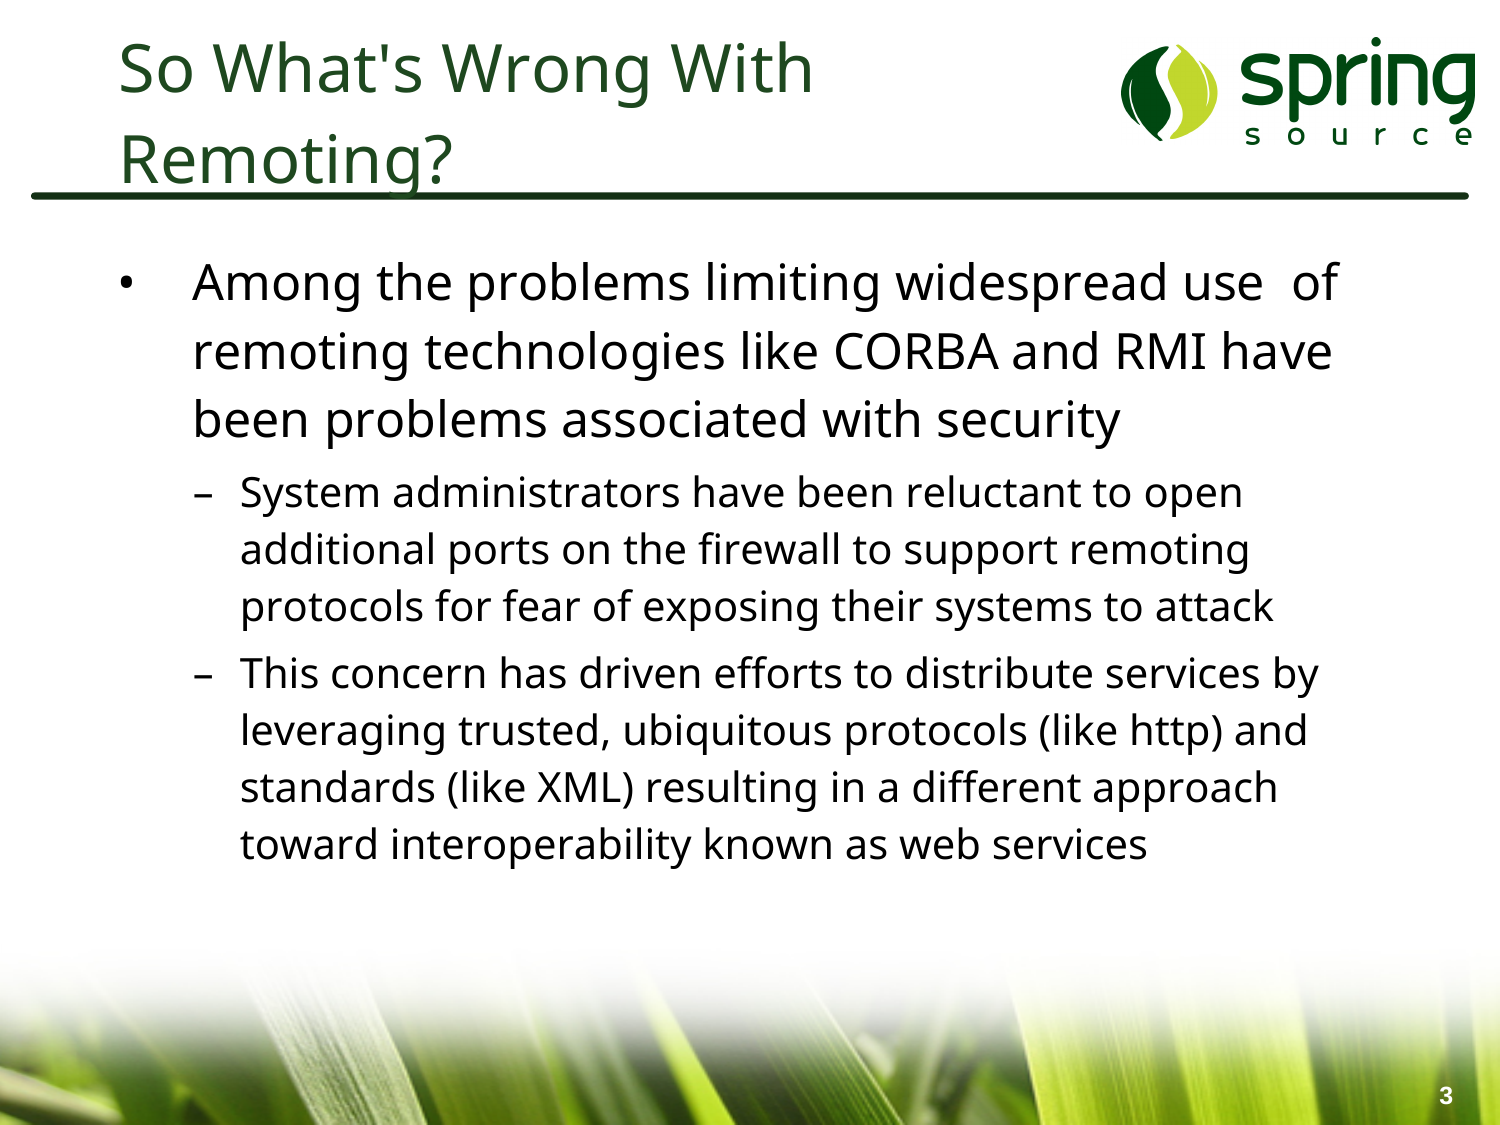

So What's Wrong With Remoting?
# Among the problems limiting widespread use of remoting technologies like CORBA and RMI have been problems associated with security
System administrators have been reluctant to open additional ports on the firewall to support remoting protocols for fear of exposing their systems to attack
This concern has driven efforts to distribute services by leveraging trusted, ubiquitous protocols (like http) and standards (like XML) resulting in a different approach toward interoperability known as web services